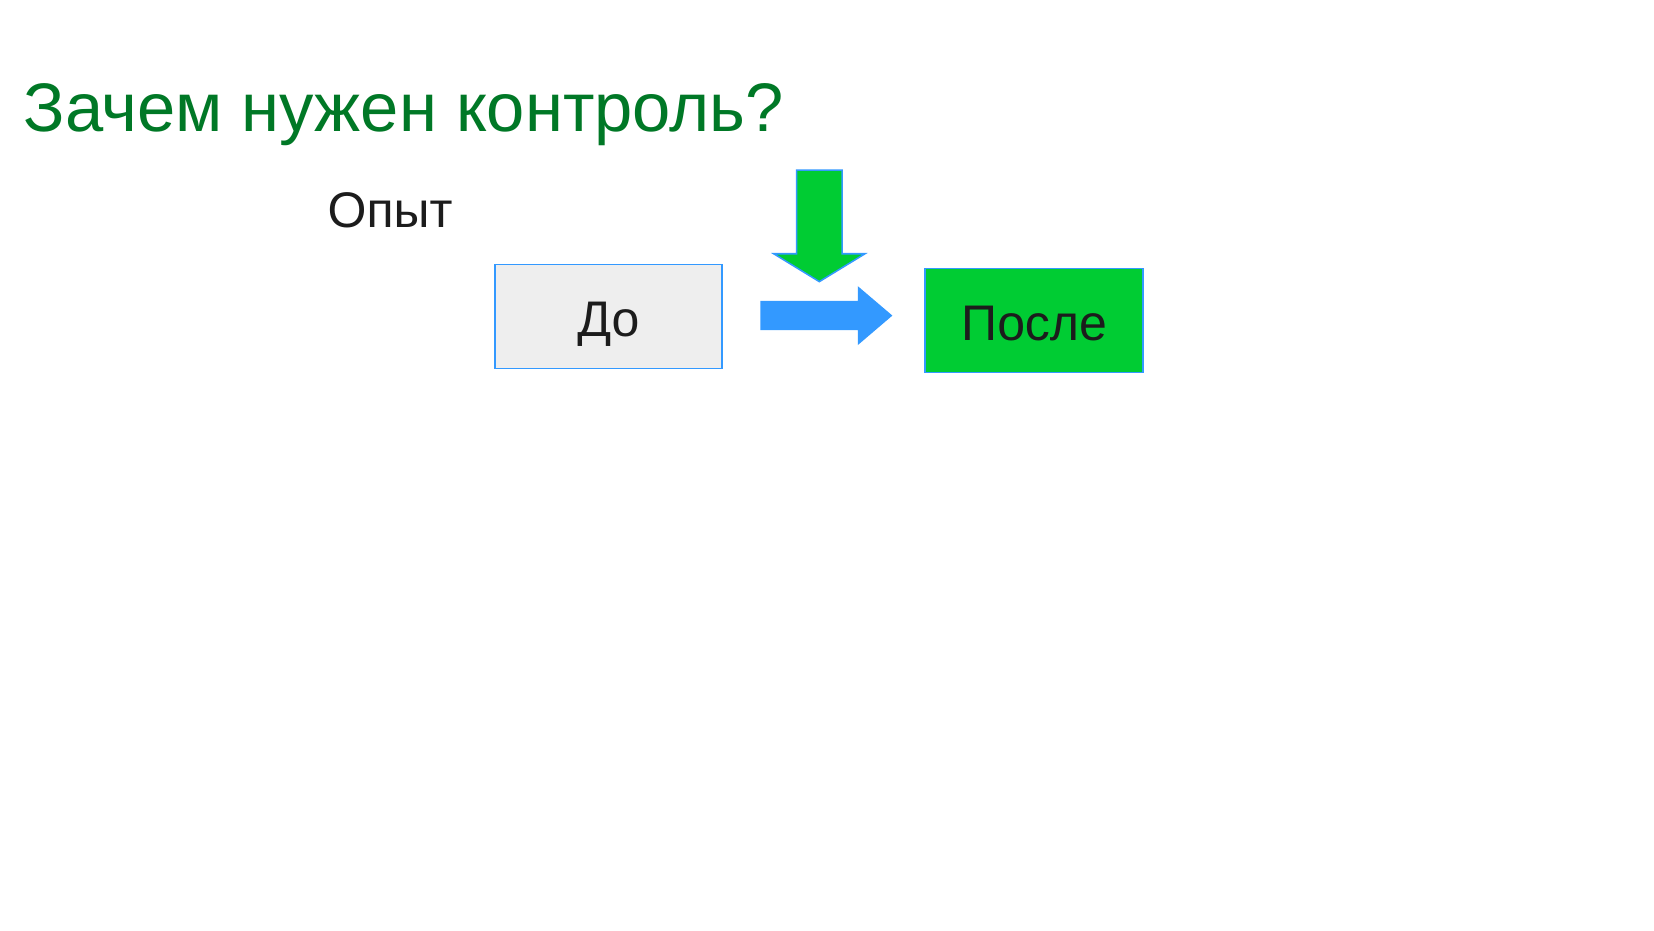

# Зачем нужен контроль?
Опыт
До
После